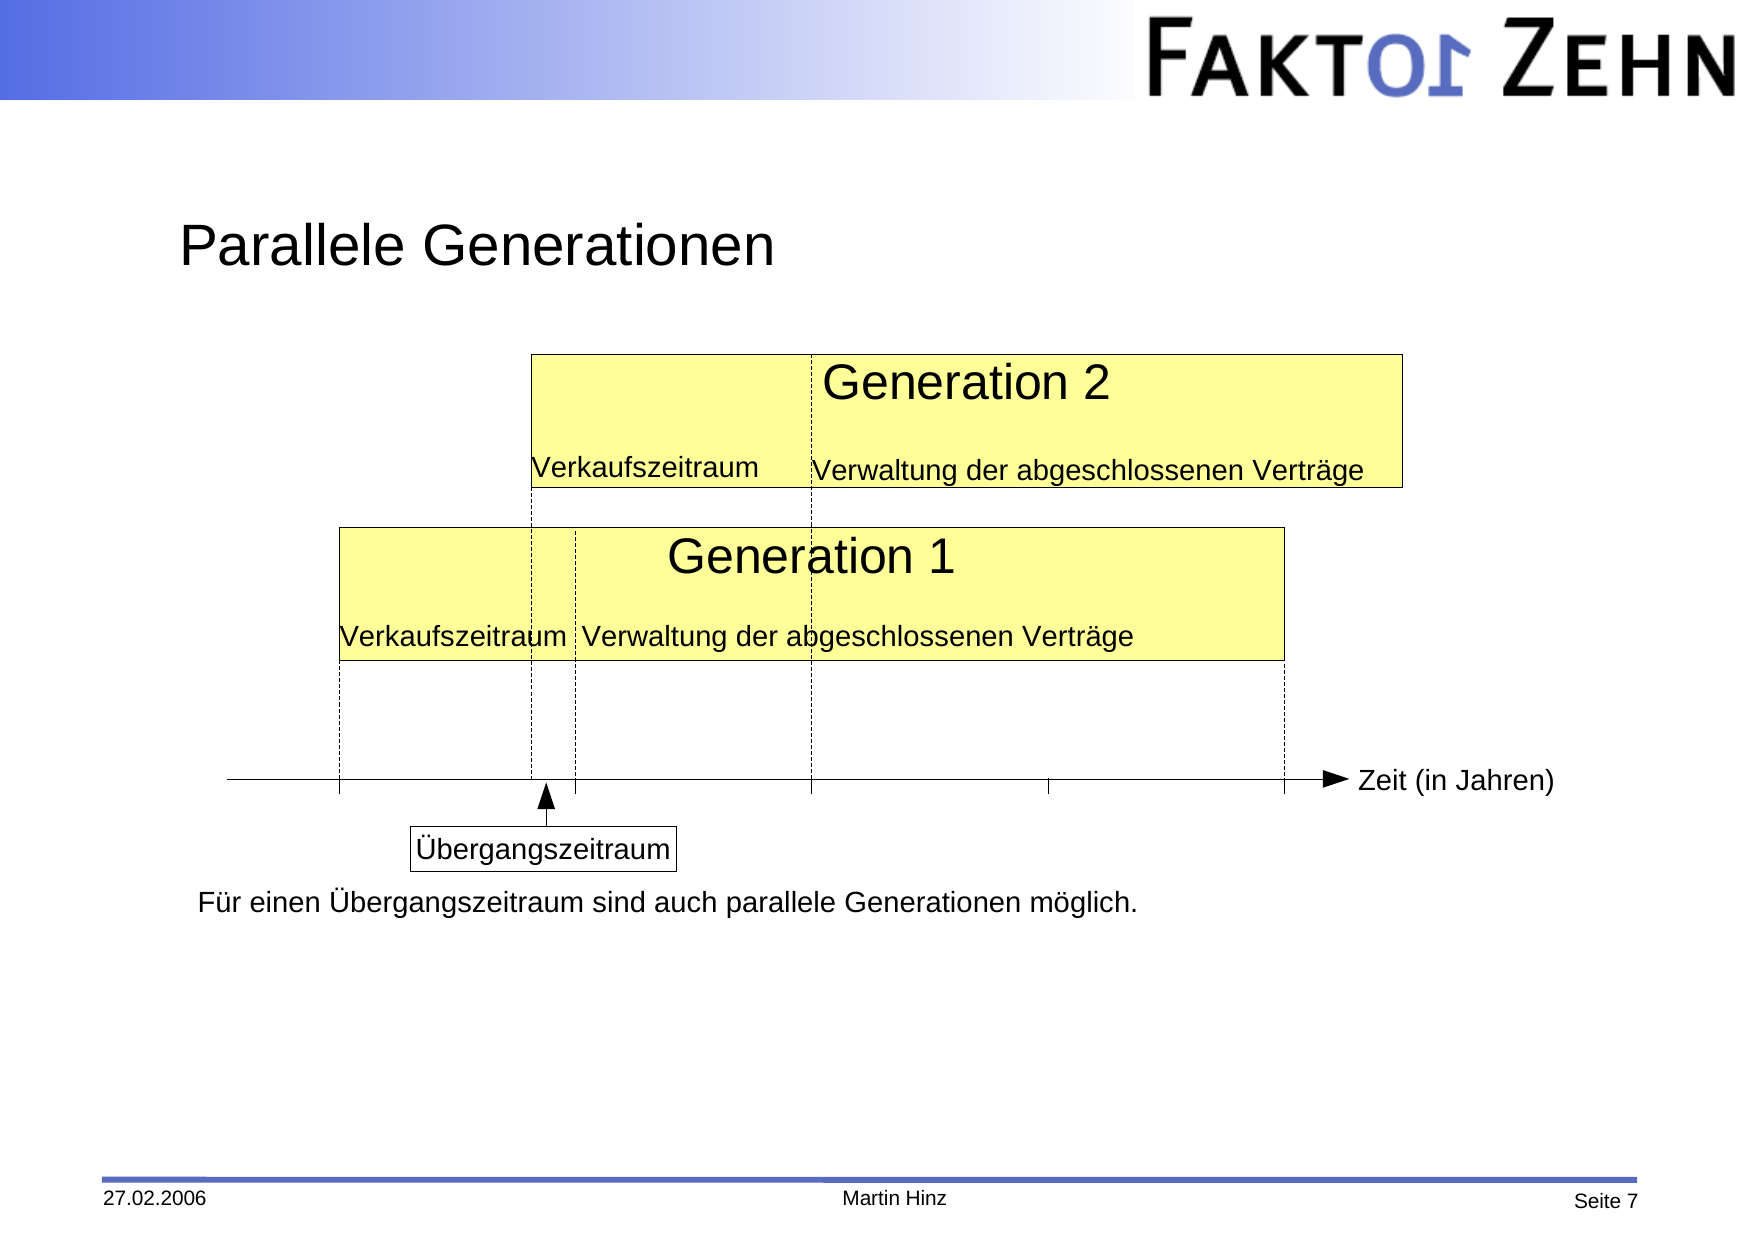

# Parallele Generationen
Generation 2
Verkaufszeitraum
Verwaltung der abgeschlossenen Verträge
Generation 1
Verwaltung der abgeschlossenen Verträge
Verkaufszeitraum
Zeit (in Jahren)
Übergangszeitraum
Für einen Übergangszeitraum sind auch parallele Generationen möglich.